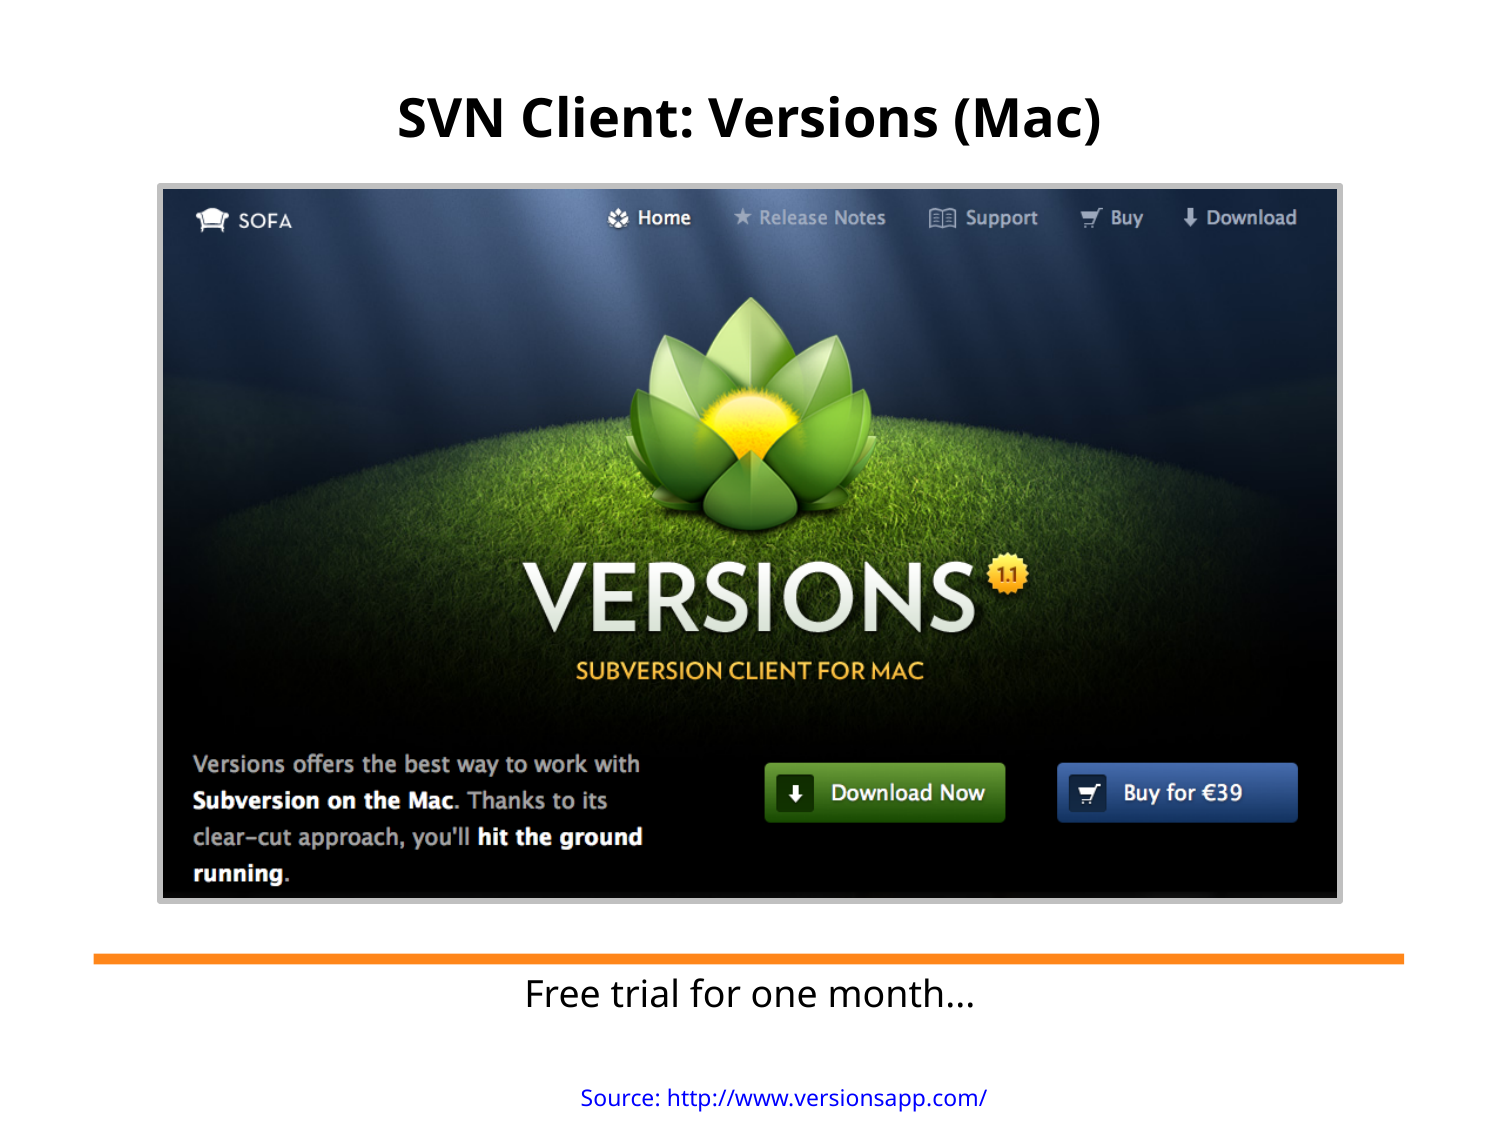

# SVN Client: Versions (Mac)
Free trial for one month...
Source: http://www.versionsapp.com/